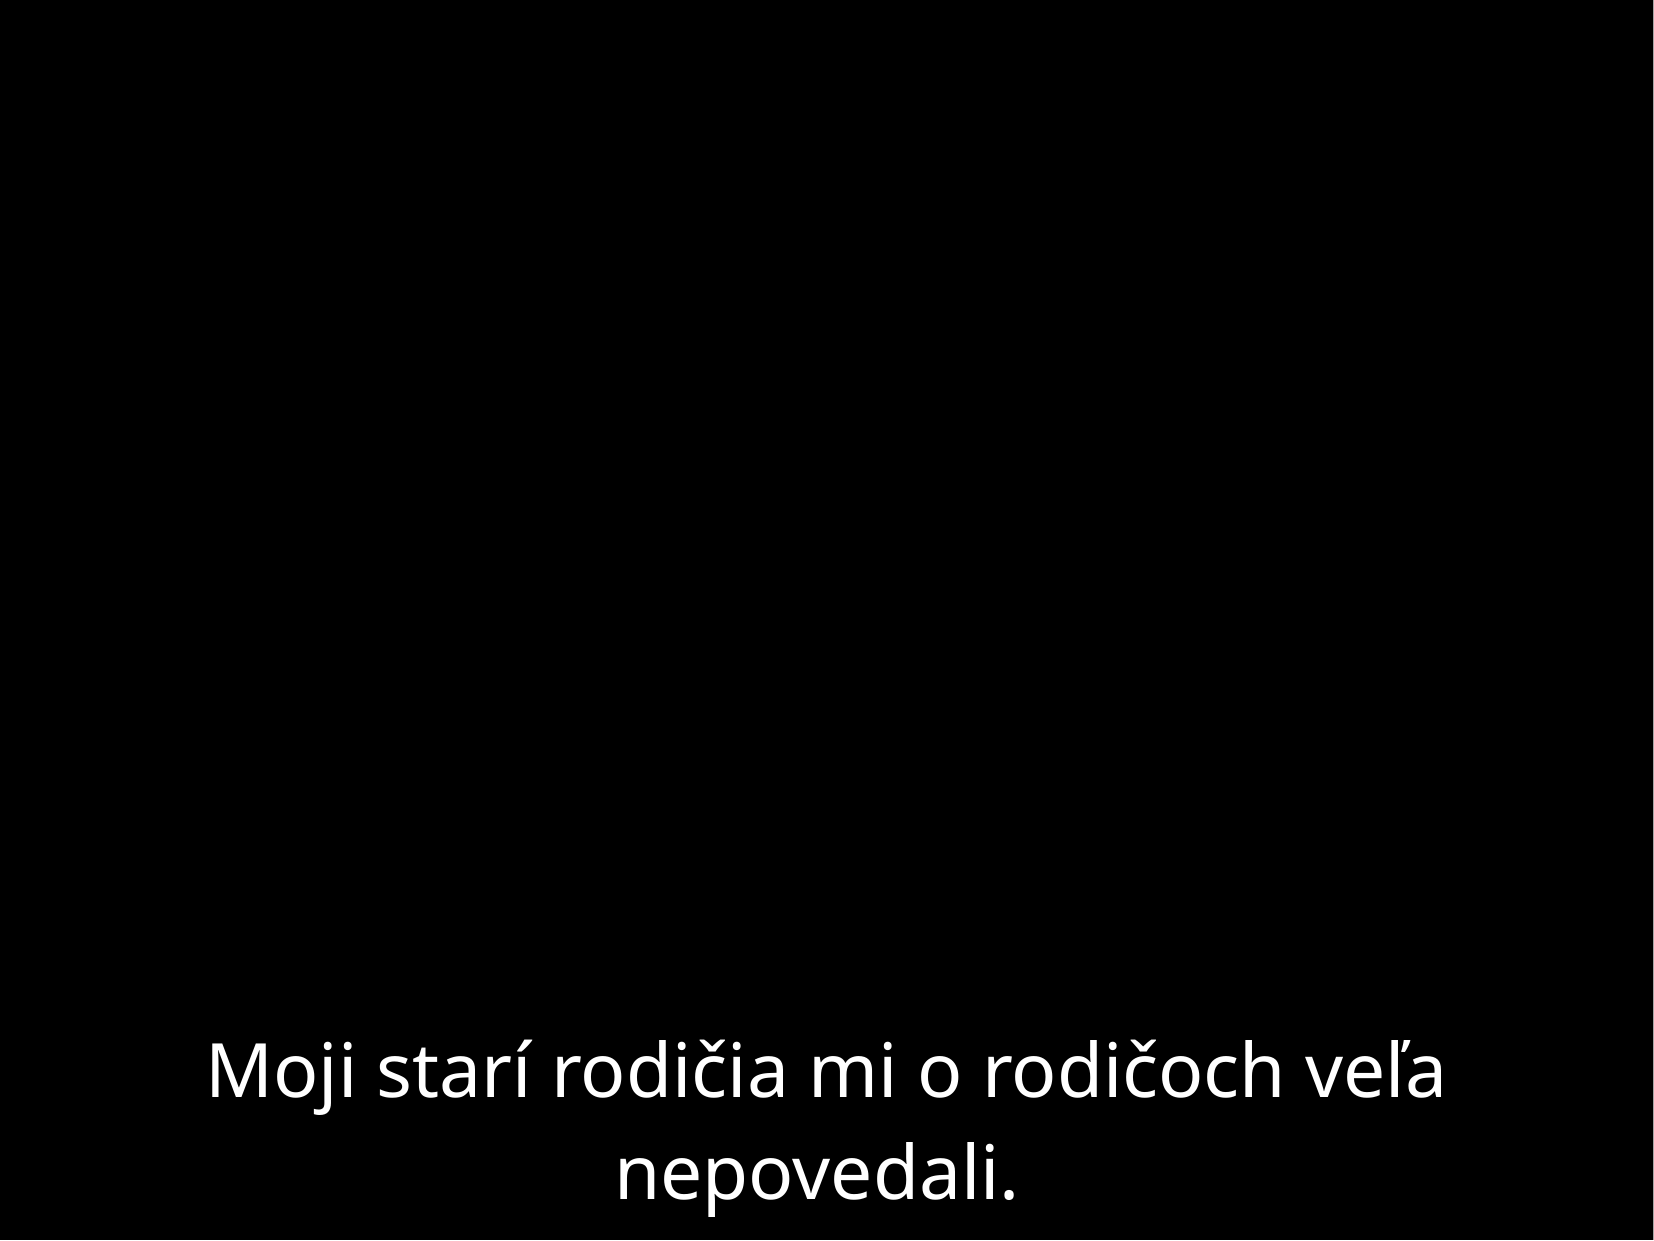

# Moji starí rodičia mi o rodičoch veľa nepovedali.